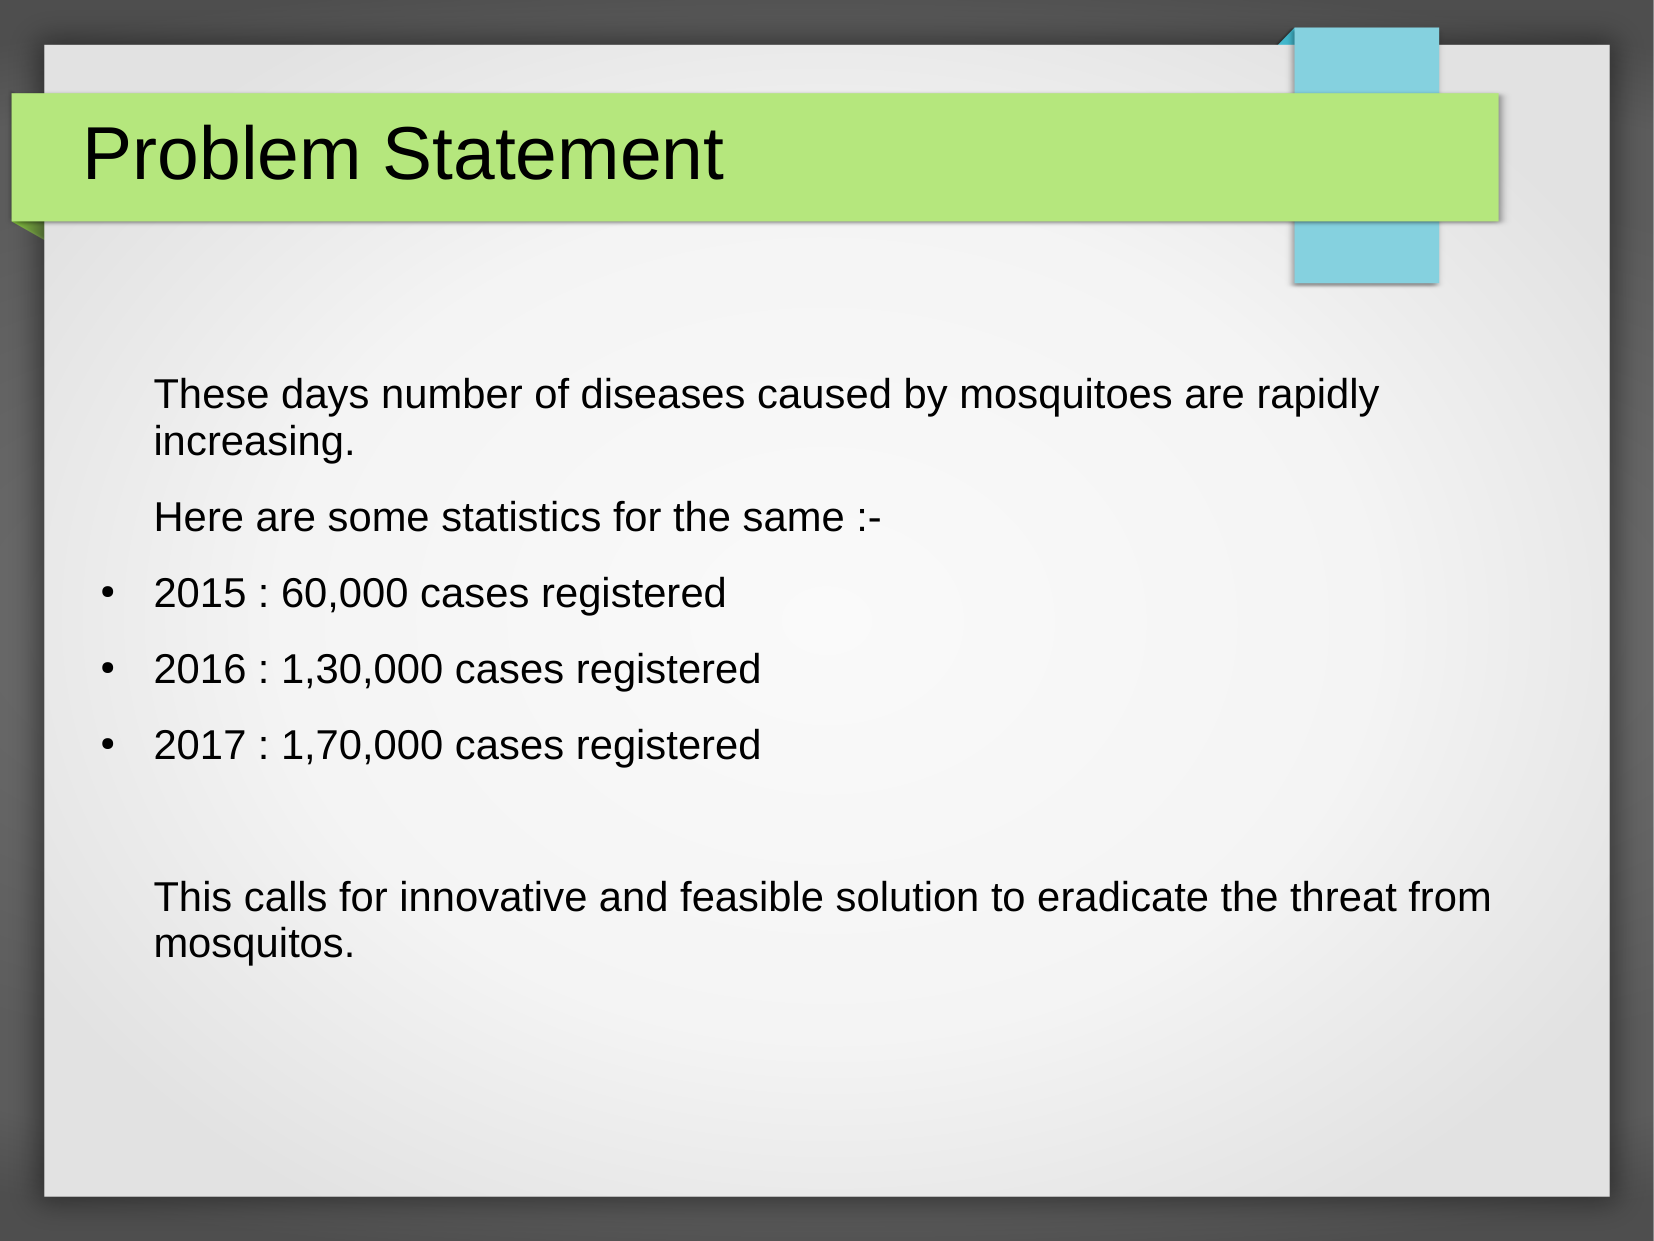

# Problem Statement
These days number of diseases caused by mosquitoes are rapidly increasing.
Here are some statistics for the same :-
2015 : 60,000 cases registered
2016 : 1,30,000 cases registered
2017 : 1,70,000 cases registered
This calls for innovative and feasible solution to eradicate the threat from mosquitos.